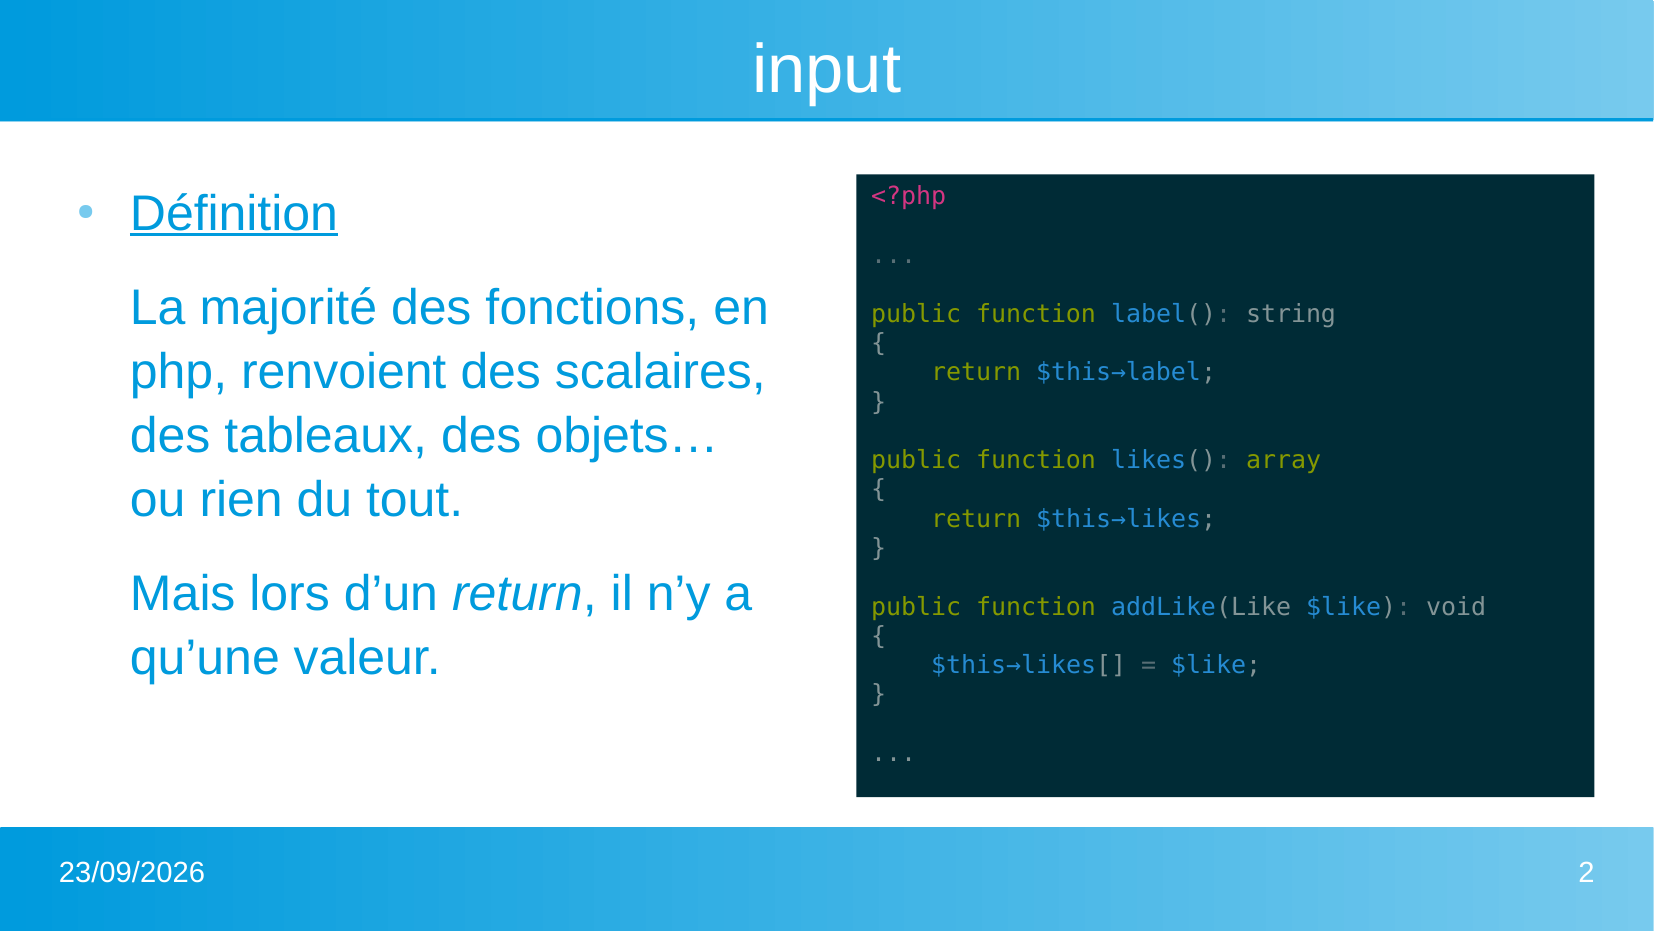

# input
<?php
...
public function label(): string
{
 return $this→label;
}
public function likes(): array
{
 return $this→likes;
}
public function addLike(Like $like): void
{
 $this→likes[] = $like;
}
...
Définition
La majorité des fonctions, en php, renvoient des scalaires, des tableaux, des objets…
ou rien du tout.
Mais lors d’un return, il n’y a qu’une valeur.
2